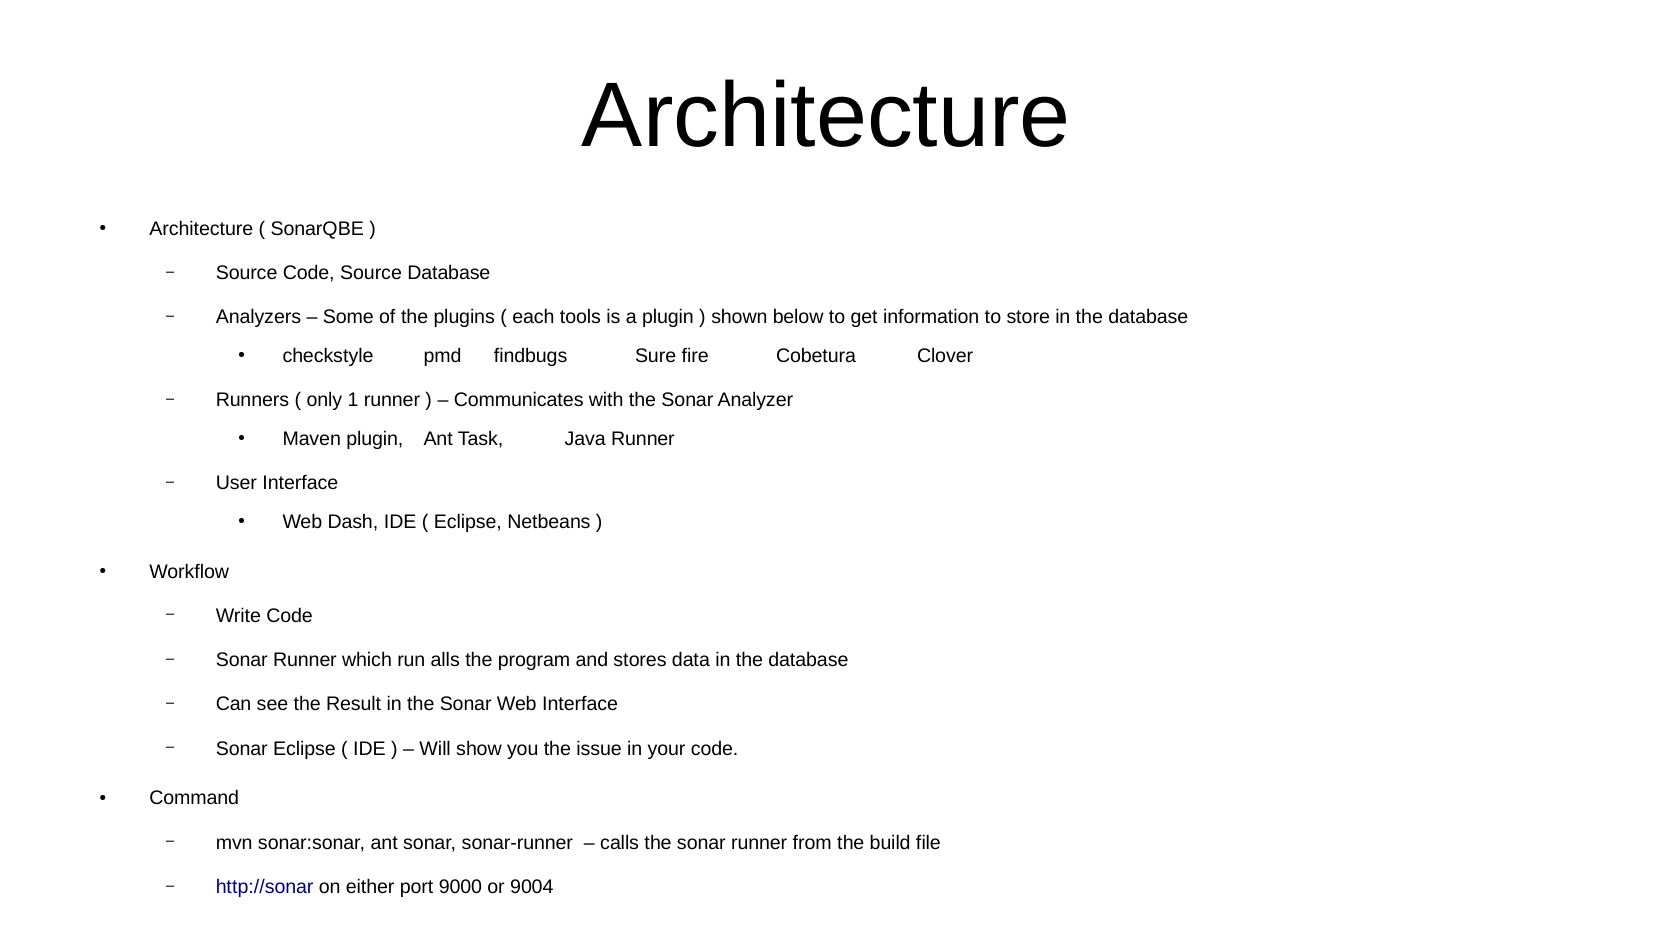

# Architecture
Architecture ( SonarQBE )
Source Code, Source Database
Analyzers – Some of the plugins ( each tools is a plugin ) shown below to get information to store in the database
checkstyle 	pmd		findbugs	Sure fire	Cobetura	Clover
Runners ( only 1 runner ) – Communicates with the Sonar Analyzer
Maven plugin,		Ant Task, 		Java Runner
User Interface
Web Dash, IDE ( Eclipse, Netbeans )
Workflow
Write Code
Sonar Runner which run alls the program and stores data in the database
Can see the Result in the Sonar Web Interface
Sonar Eclipse ( IDE ) – Will show you the issue in your code.
Command
mvn sonar:sonar, ant sonar, sonar-runner – calls the sonar runner from the build file
http://sonar on either port 9000 or 9004